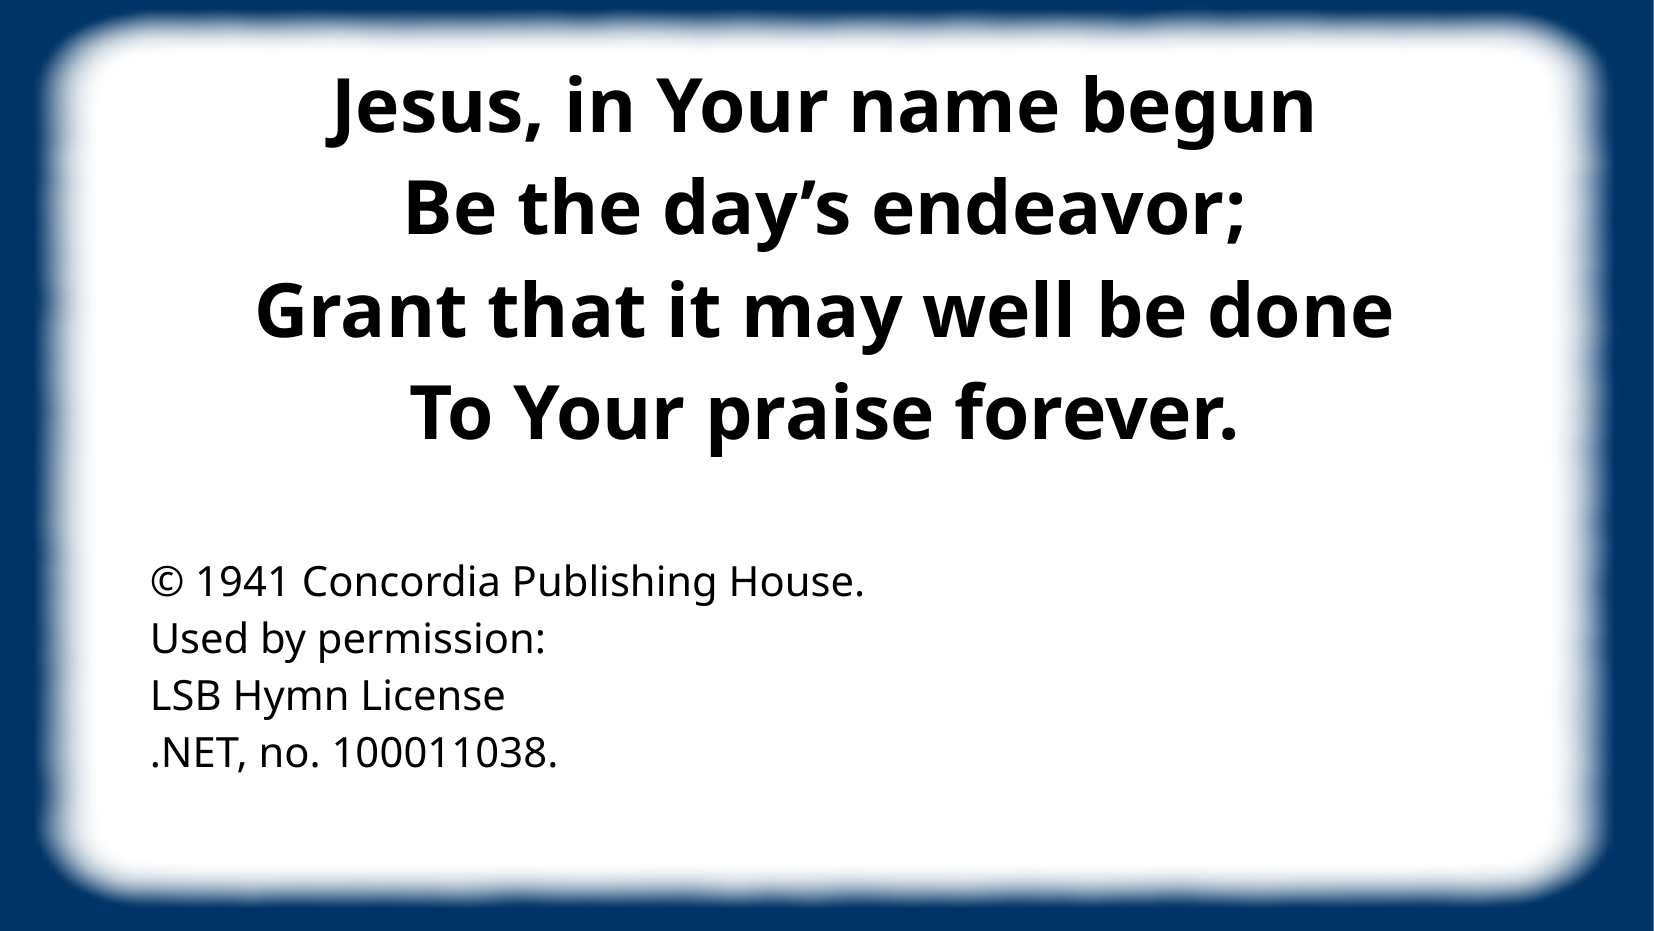

Jesus, in Your name begun
Be the day’s endeavor;
Grant that it may well be done
To Your praise forever.
© 1941 Concordia Publishing House.
Used by permission:
LSB Hymn License
.NET, no. 100011038.